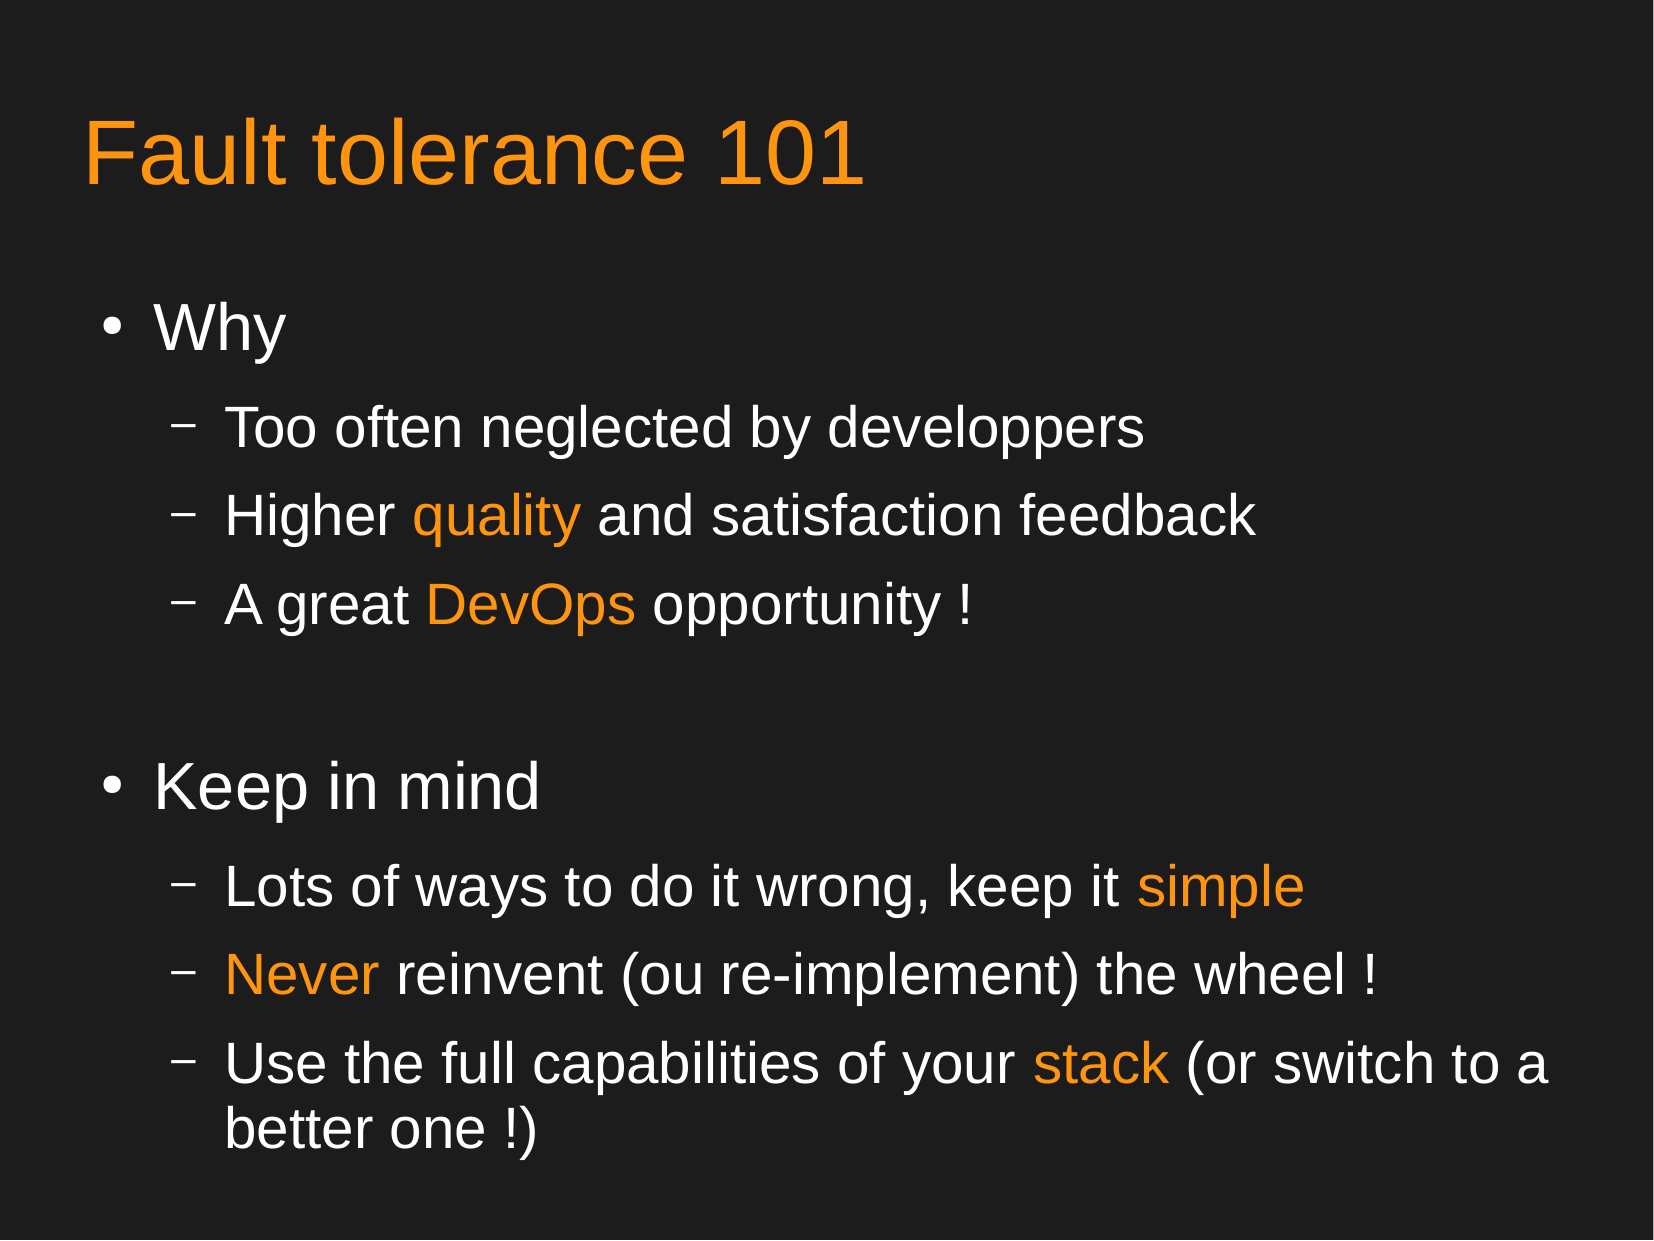

# Fault tolerance 101
Why
Too often neglected by developpers
Higher quality and satisfaction feedback
A great DevOps opportunity !
Keep in mind
Lots of ways to do it wrong, keep it simple
Never reinvent (ou re-implement) the wheel !
Use the full capabilities of your stack (or switch to a better one !)